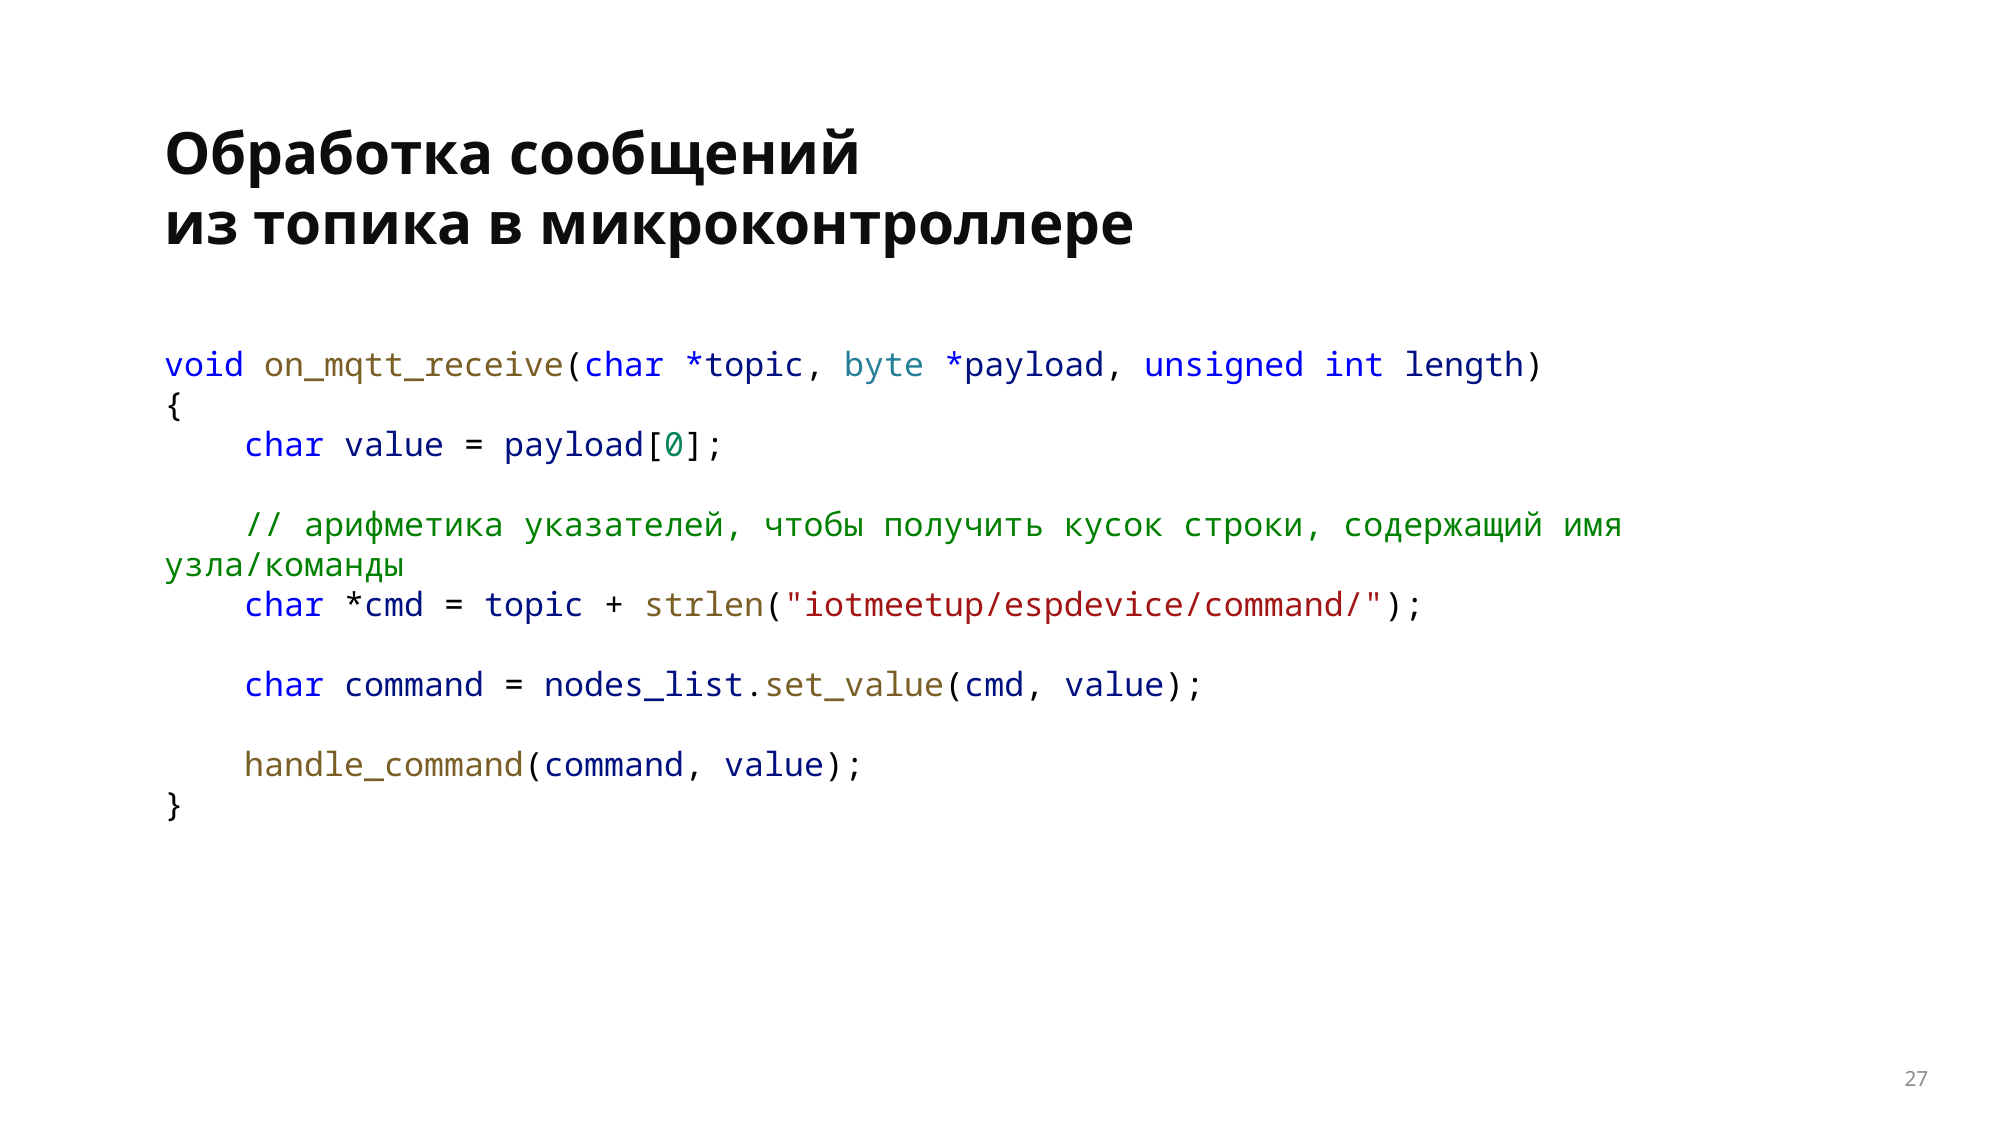

Обработка сообщений
из топика в микроконтроллере
void on_mqtt_receive(char *topic, byte *payload, unsigned int length)
{
 char value = payload[0];
 // арифметика указателей, чтобы получить кусок строки, содержащий имя узла/команды
 char *cmd = topic + strlen("iotmeetup/espdevice/command/");
 char command = nodes_list.set_value(cmd, value);
 handle_command(command, value);
}